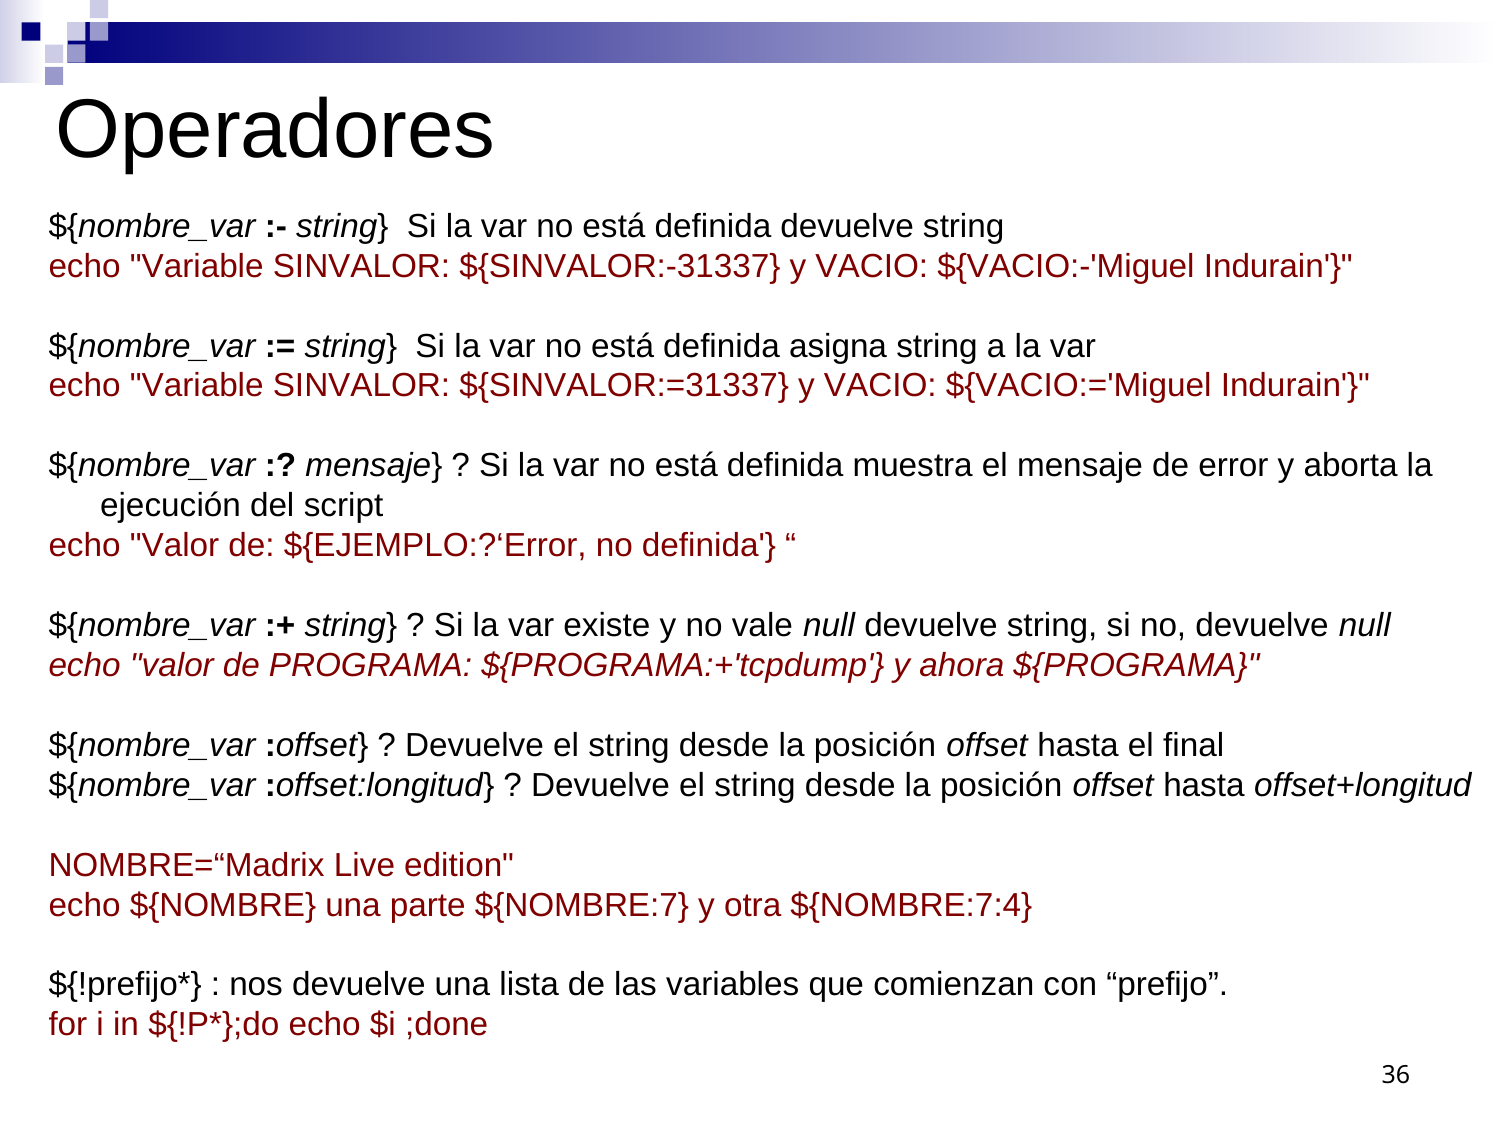

Operadores
${nombre_var :- string} Si la var no está definida devuelve string
echo "Variable SINVALOR: ${SINVALOR:-31337} y VACIO: ${VACIO:-'Miguel Indurain'}"
${nombre_var := string} Si la var no está definida asigna string a la var
echo "Variable SINVALOR: ${SINVALOR:=31337} y VACIO: ${VACIO:='Miguel Indurain'}"
${nombre_var :? mensaje} ? Si la var no está definida muestra el mensaje de error y aborta la ejecución del script
echo "Valor de: ${EJEMPLO:?‘Error, no definida'} “
${nombre_var :+ string} ? Si la var existe y no vale null devuelve string, si no, devuelve null
echo "valor de PROGRAMA: ${PROGRAMA:+'tcpdump'} y ahora ${PROGRAMA}"
${nombre_var :offset} ? Devuelve el string desde la posición offset hasta el final
${nombre_var :offset:longitud} ? Devuelve el string desde la posición offset hasta offset+longitud
NOMBRE=“Madrix Live edition"
echo ${NOMBRE} una parte ${NOMBRE:7} y otra ${NOMBRE:7:4}
${!prefijo*} : nos devuelve una lista de las variables que comienzan con “prefijo”.
for i in ${!P*};do echo $i ;done